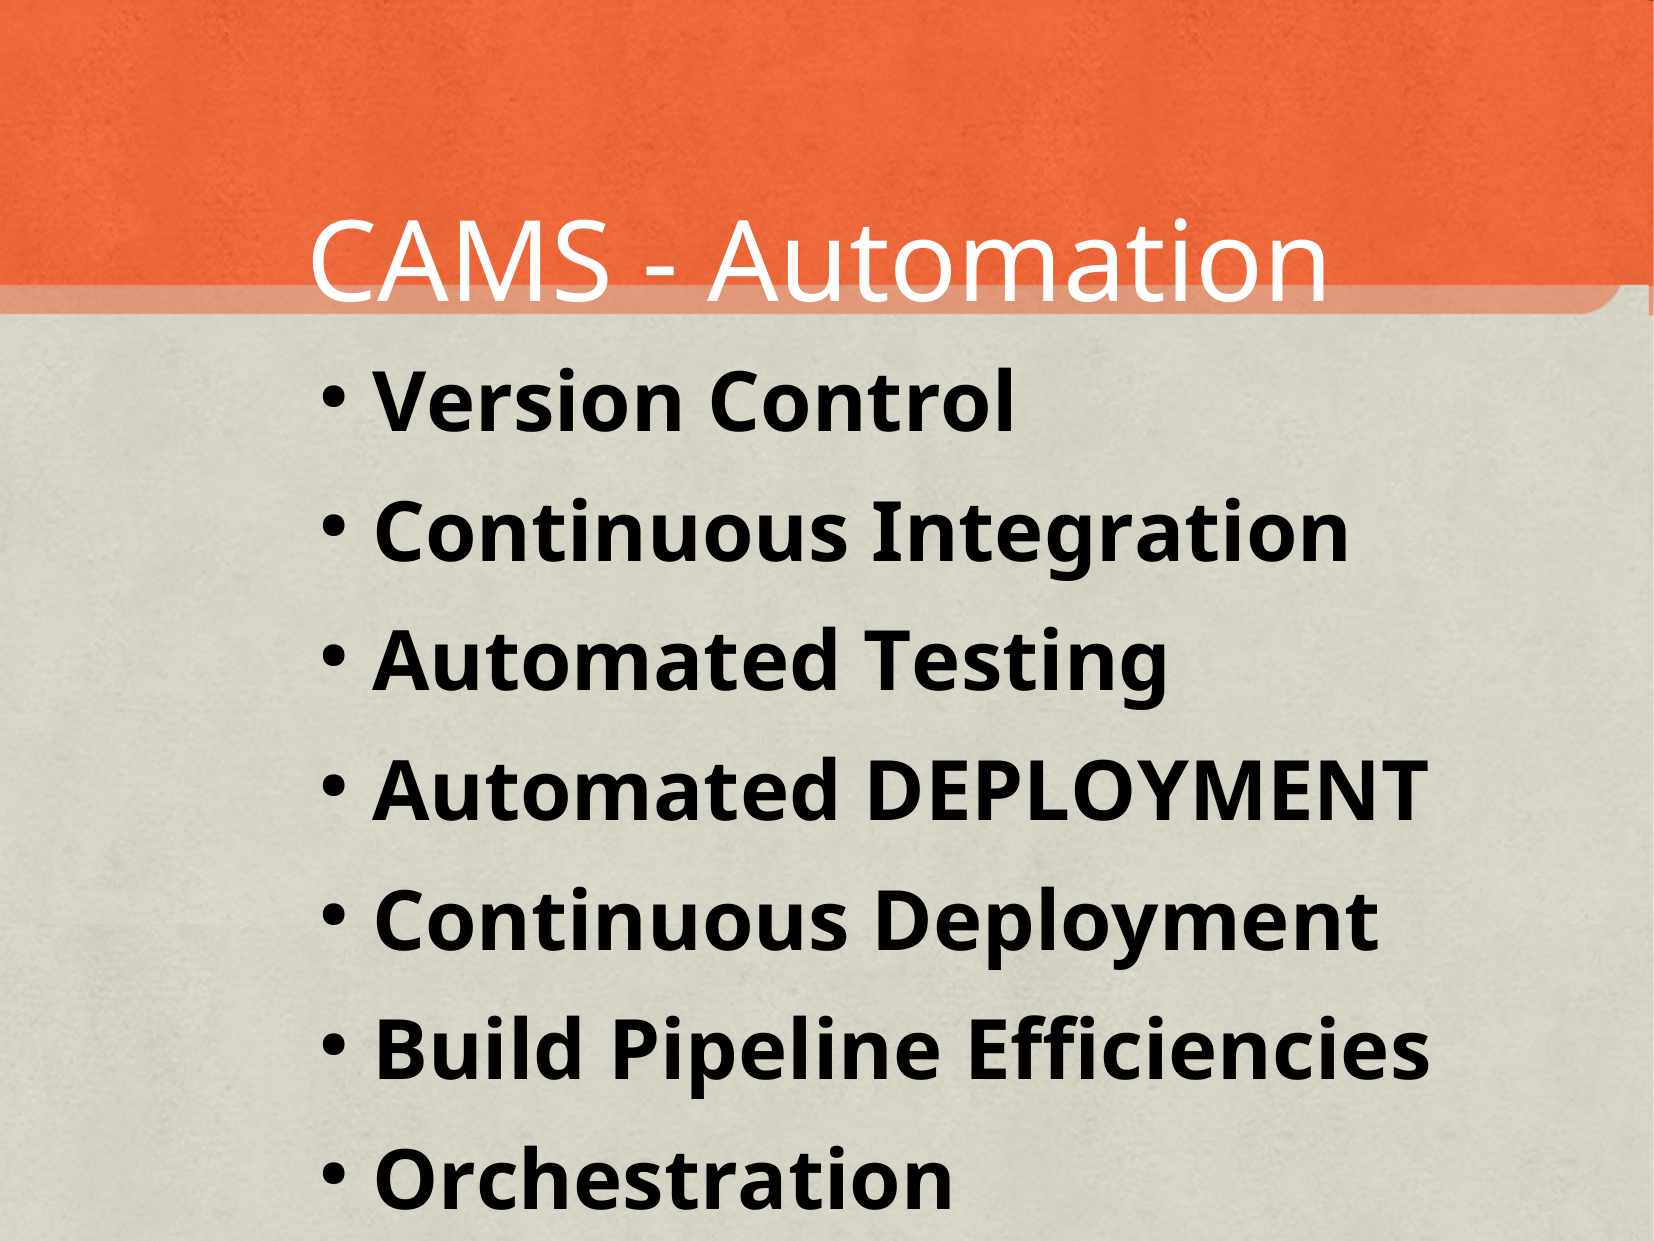

# CAMS - Automation
Version Control
Continuous Integration
Automated Testing
Automated DEPLOYMENT
Continuous Deployment
Build Pipeline Efficiencies
Orchestration